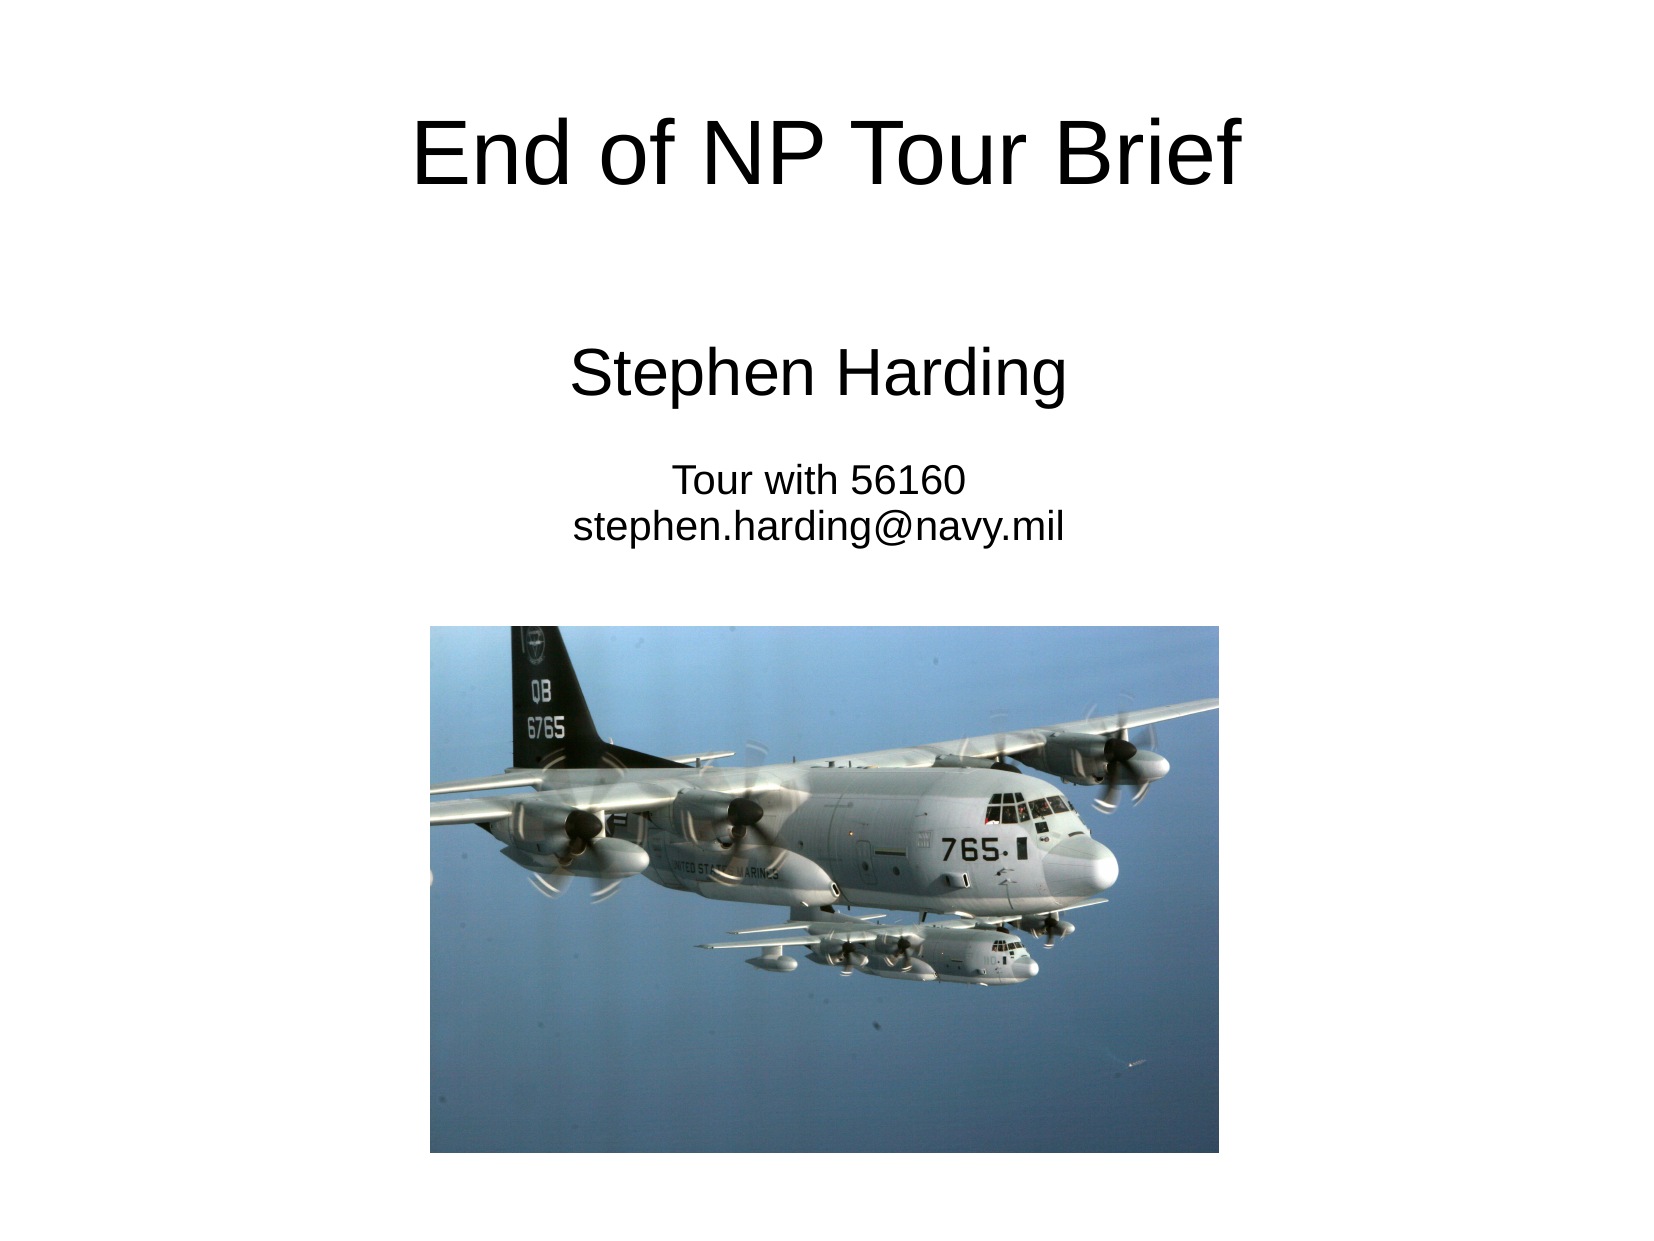

# End of NP Tour Brief
Stephen Harding
Tour with 56160
stephen.harding@navy.mil